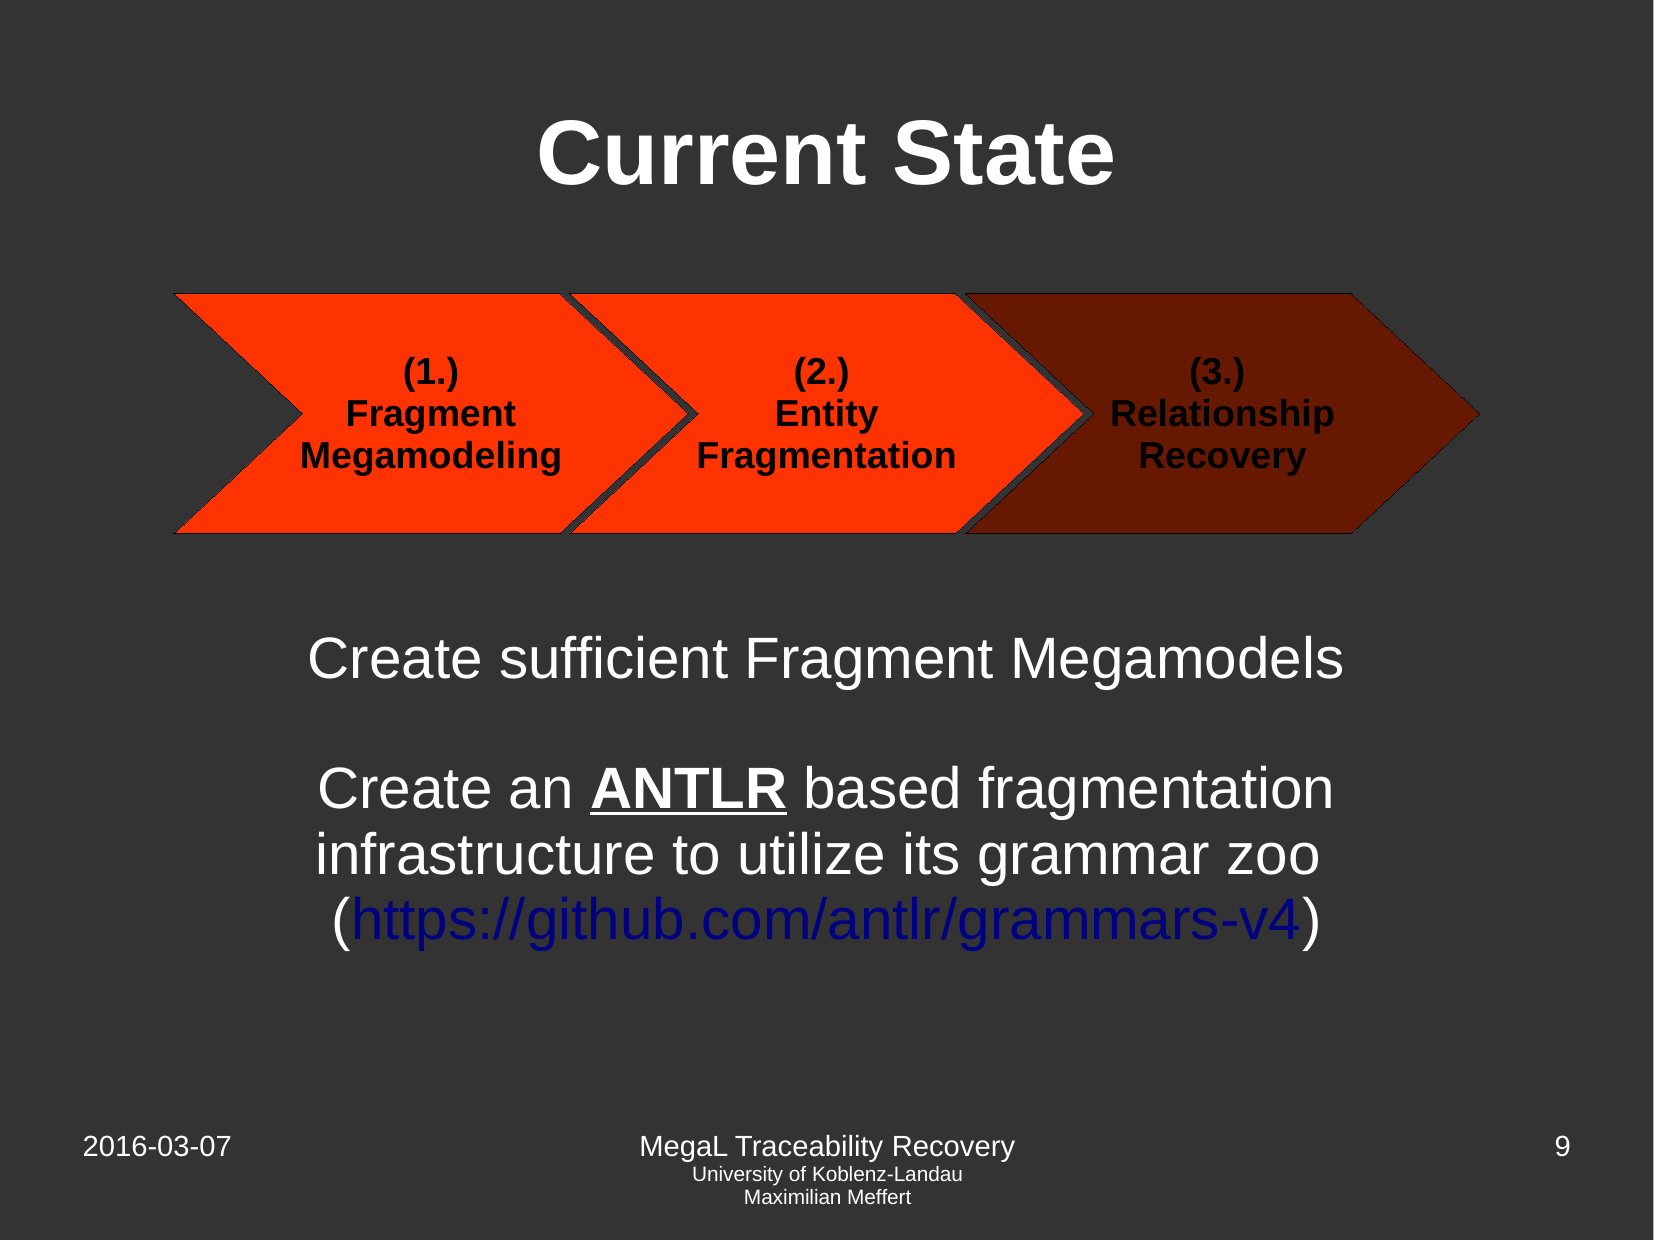

# Current State
(1.)
Fragment
Megamodeling
(2.)
Entity
Fragmentation
(3.)
Relationship
Recovery
Create sufficient Fragment Megamodels
Create an ANTLR based fragmentation infrastructure to utilize its grammar zoo
(https://github.com/antlr/grammars-v4)
2016-03-07
MegaL Traceability Recovery
9